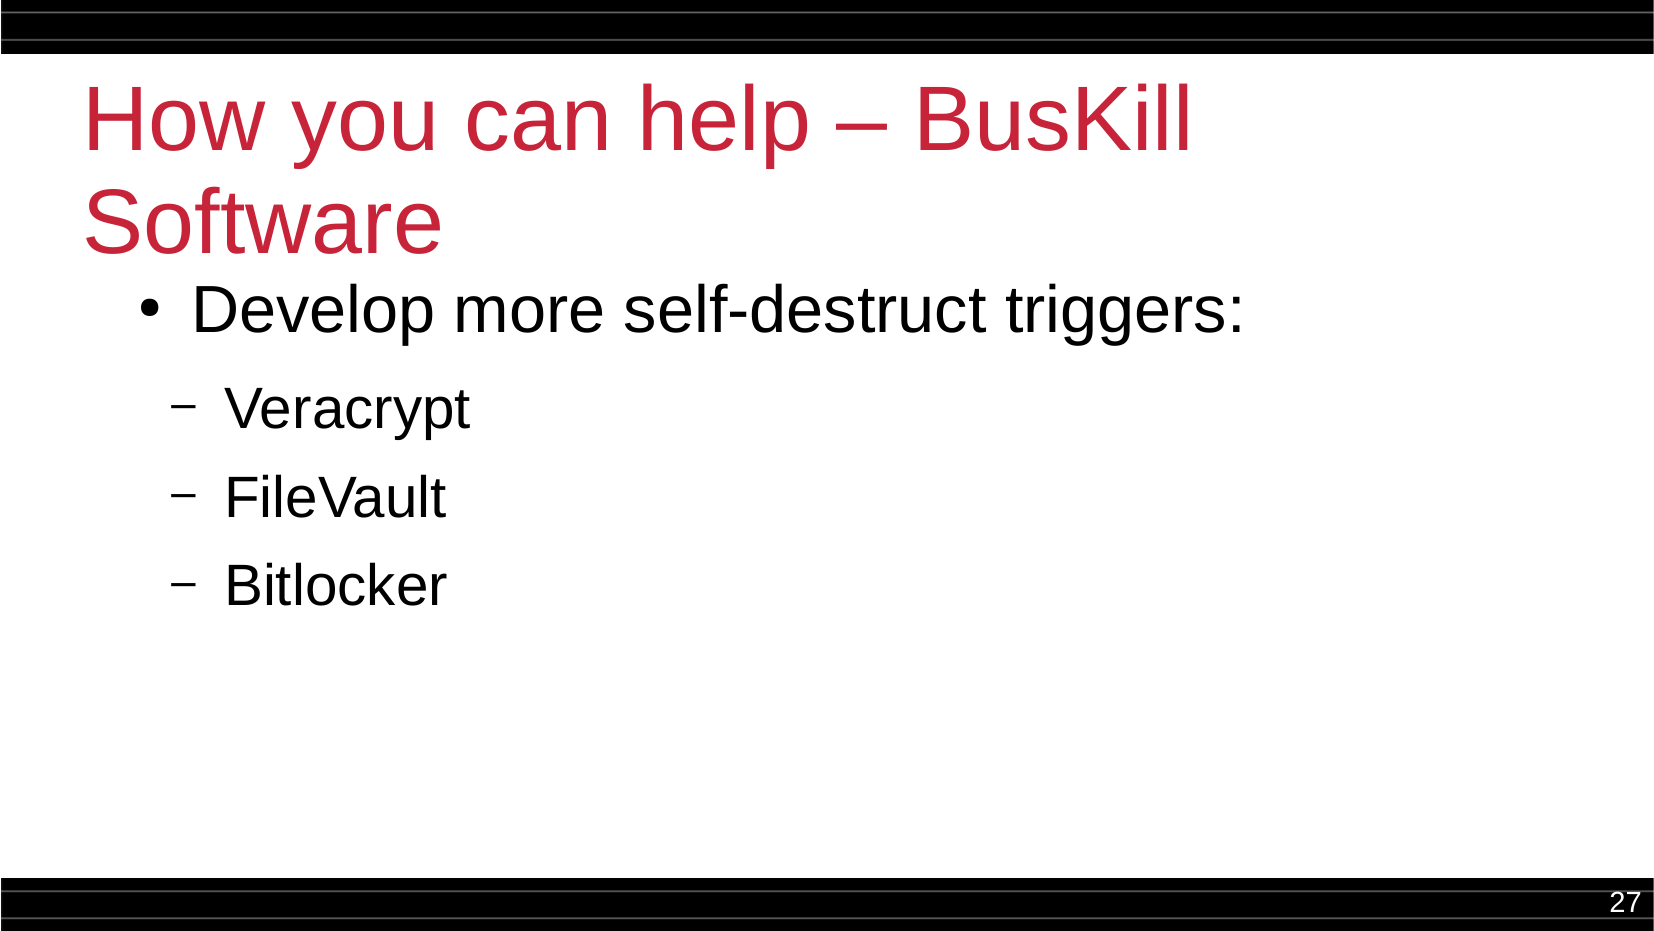

# How you can help – BusKill Software
Develop more self-destruct triggers:
Veracrypt
FileVault
Bitlocker